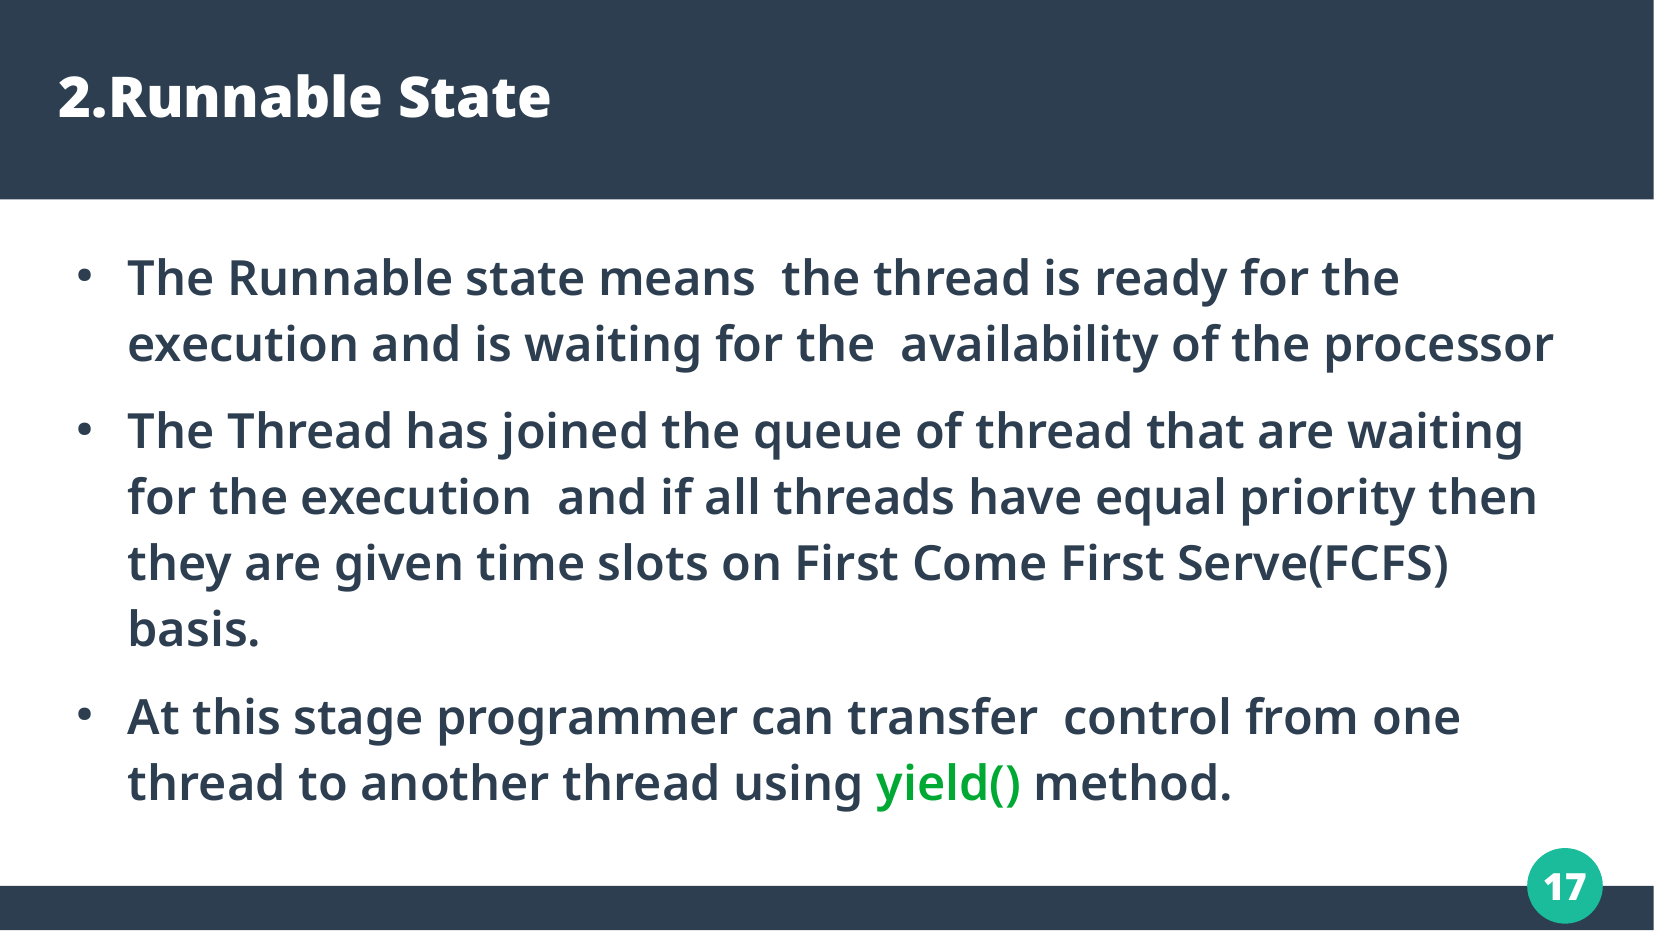

# 2.Runnable State
The Runnable state means the thread is ready for the execution and is waiting for the availability of the processor
The Thread has joined the queue of thread that are waiting for the execution and if all threads have equal priority then they are given time slots on First Come First Serve(FCFS) basis.
At this stage programmer can transfer control from one thread to another thread using yield() method.